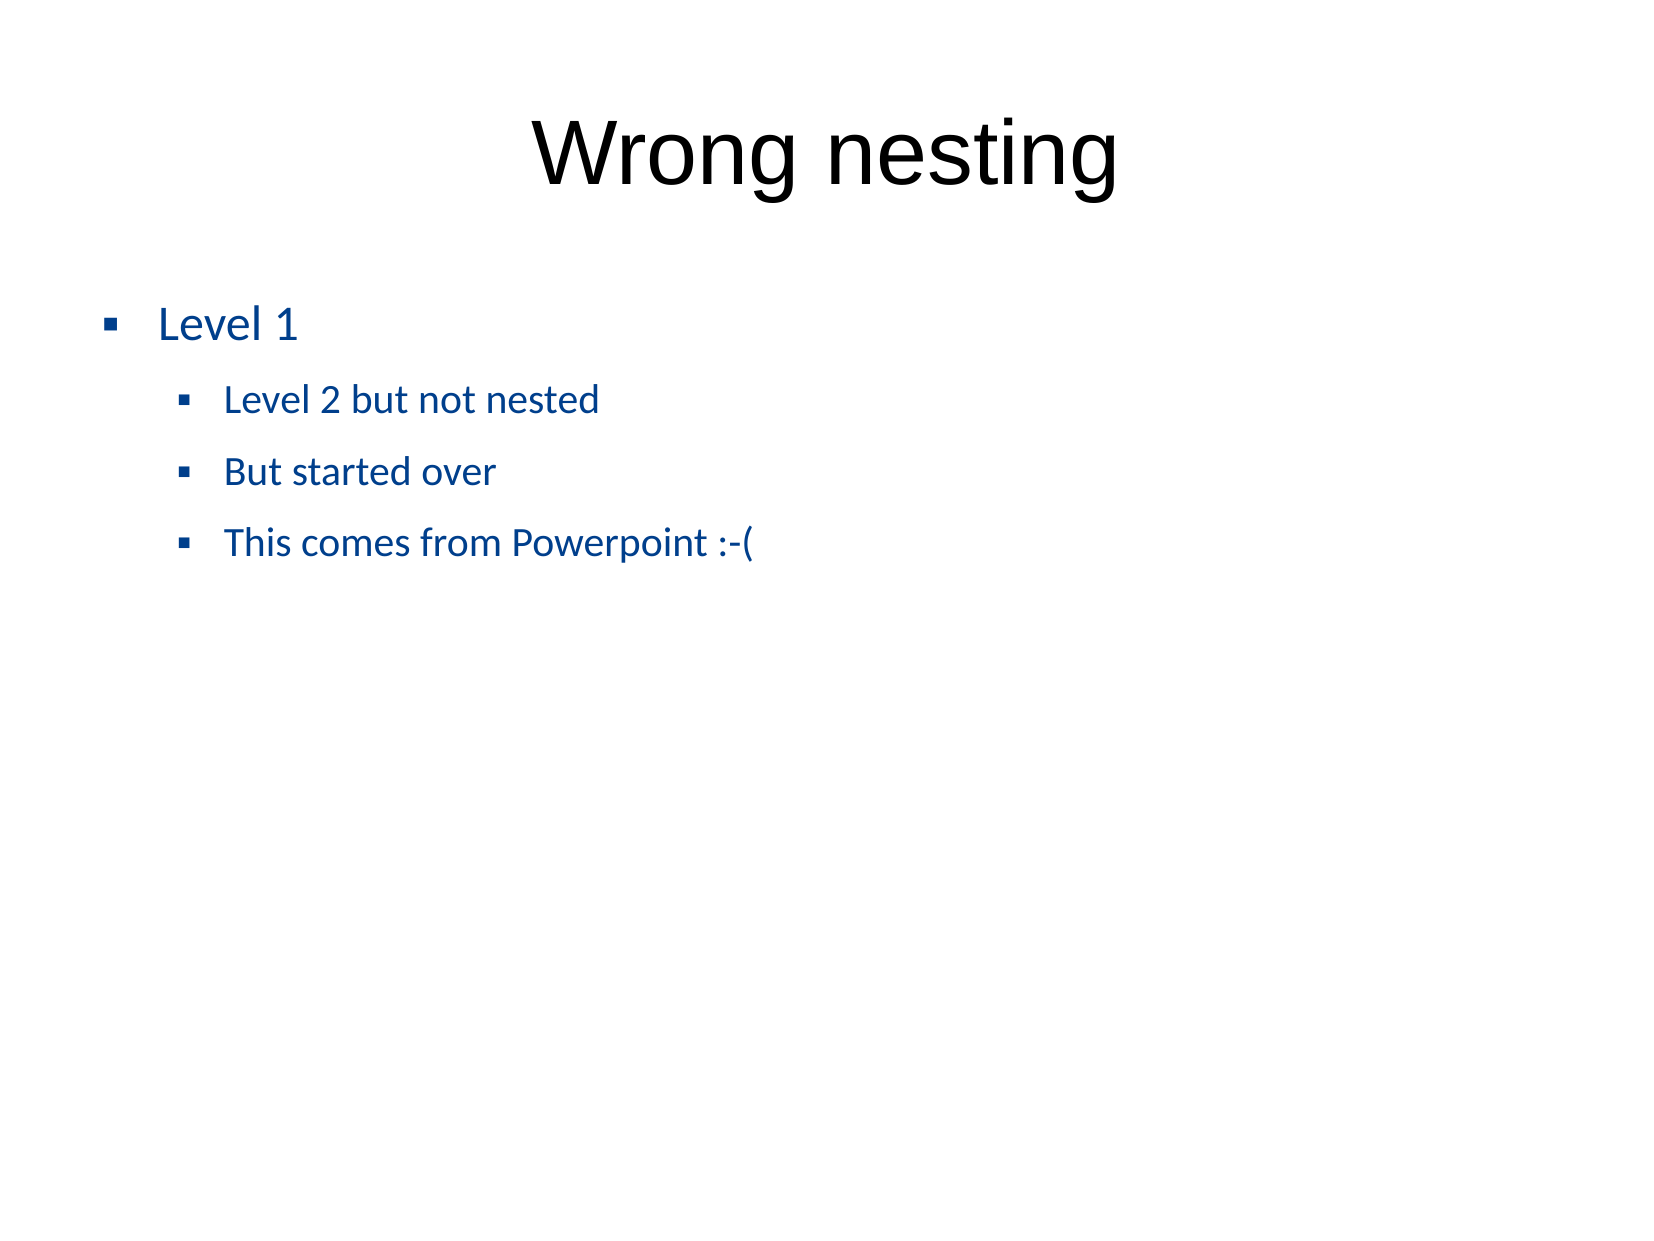

# Wrong nesting
Level 1
Level 2 but not nested
But started over
This comes from Powerpoint :-(